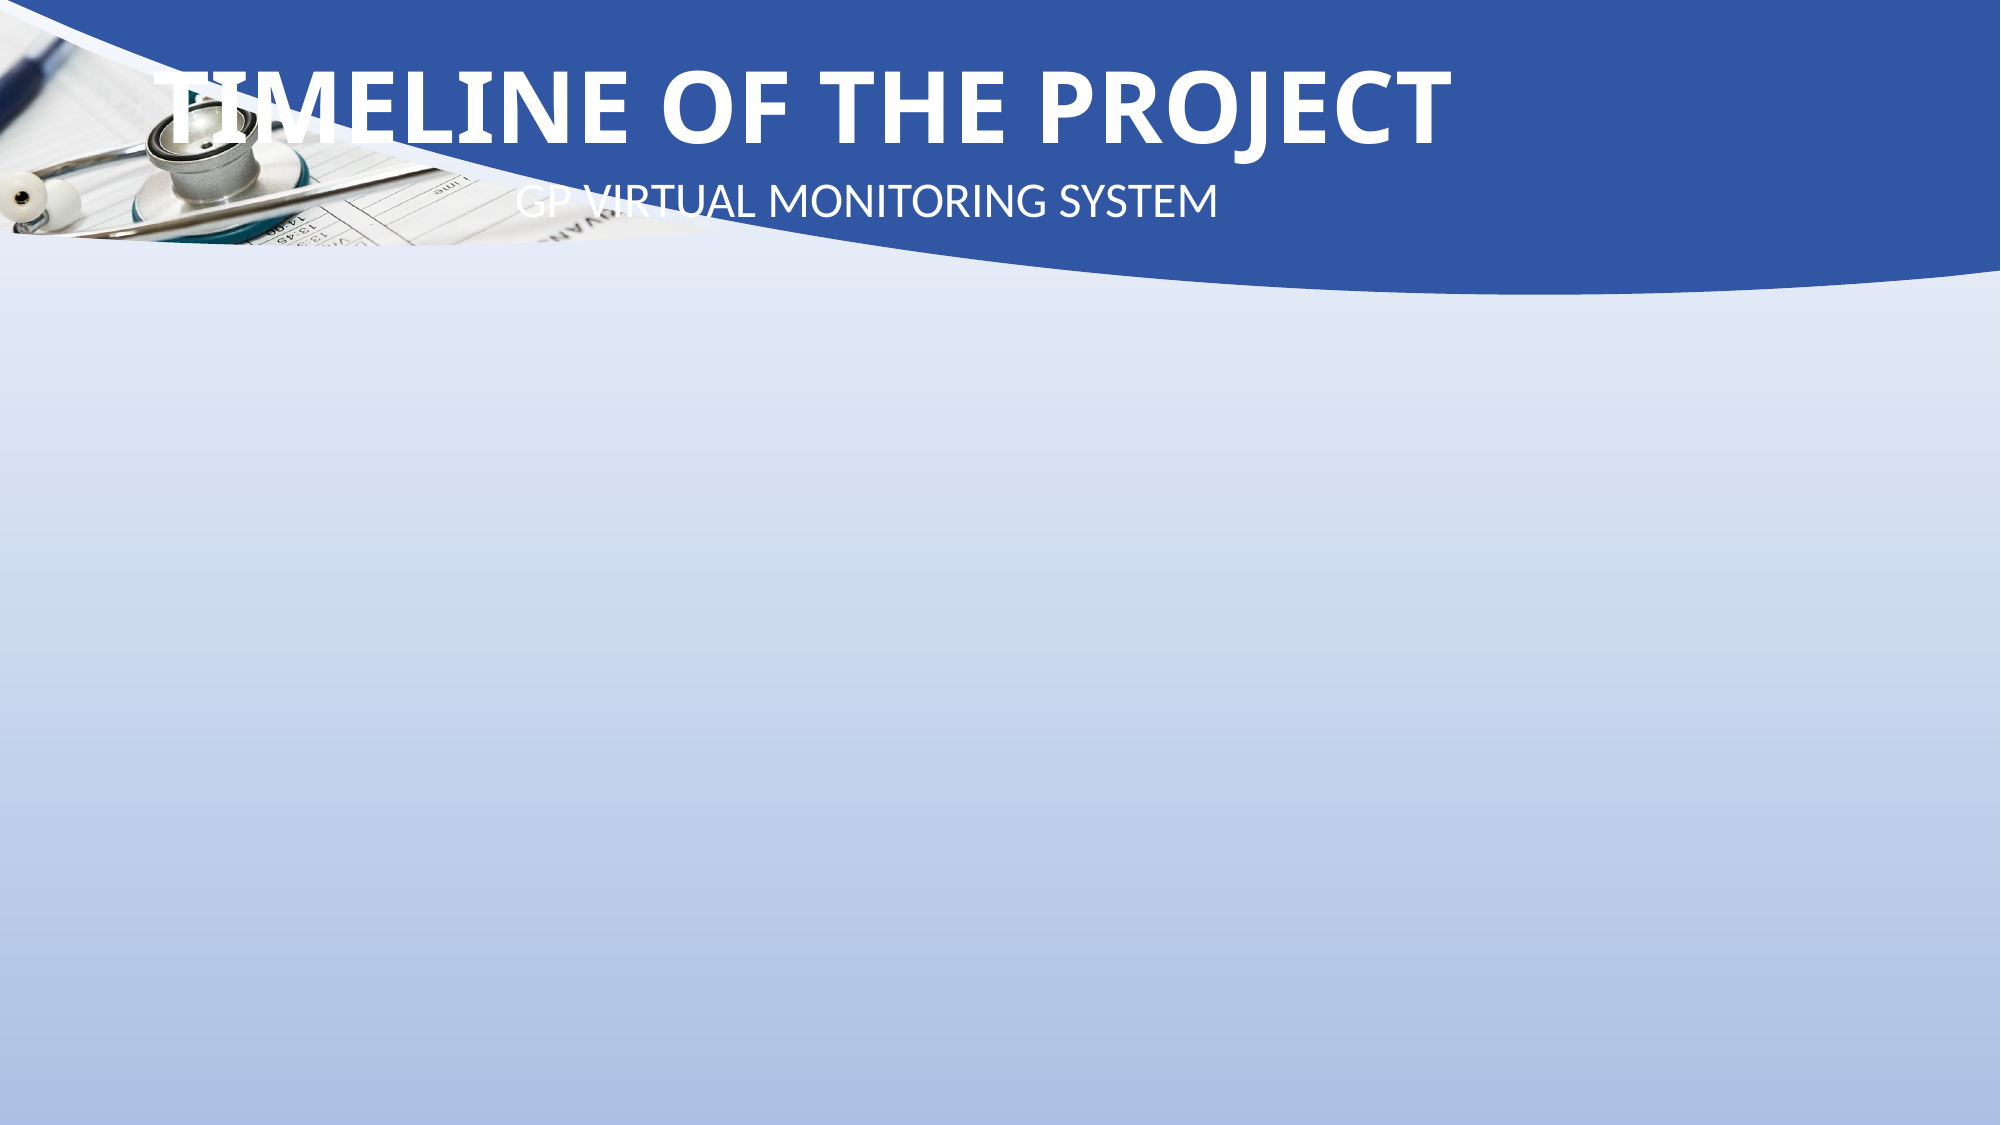

TIMELINE OF THE PROJECT
GP VIRTUAL MONITORING SYSTEM
#